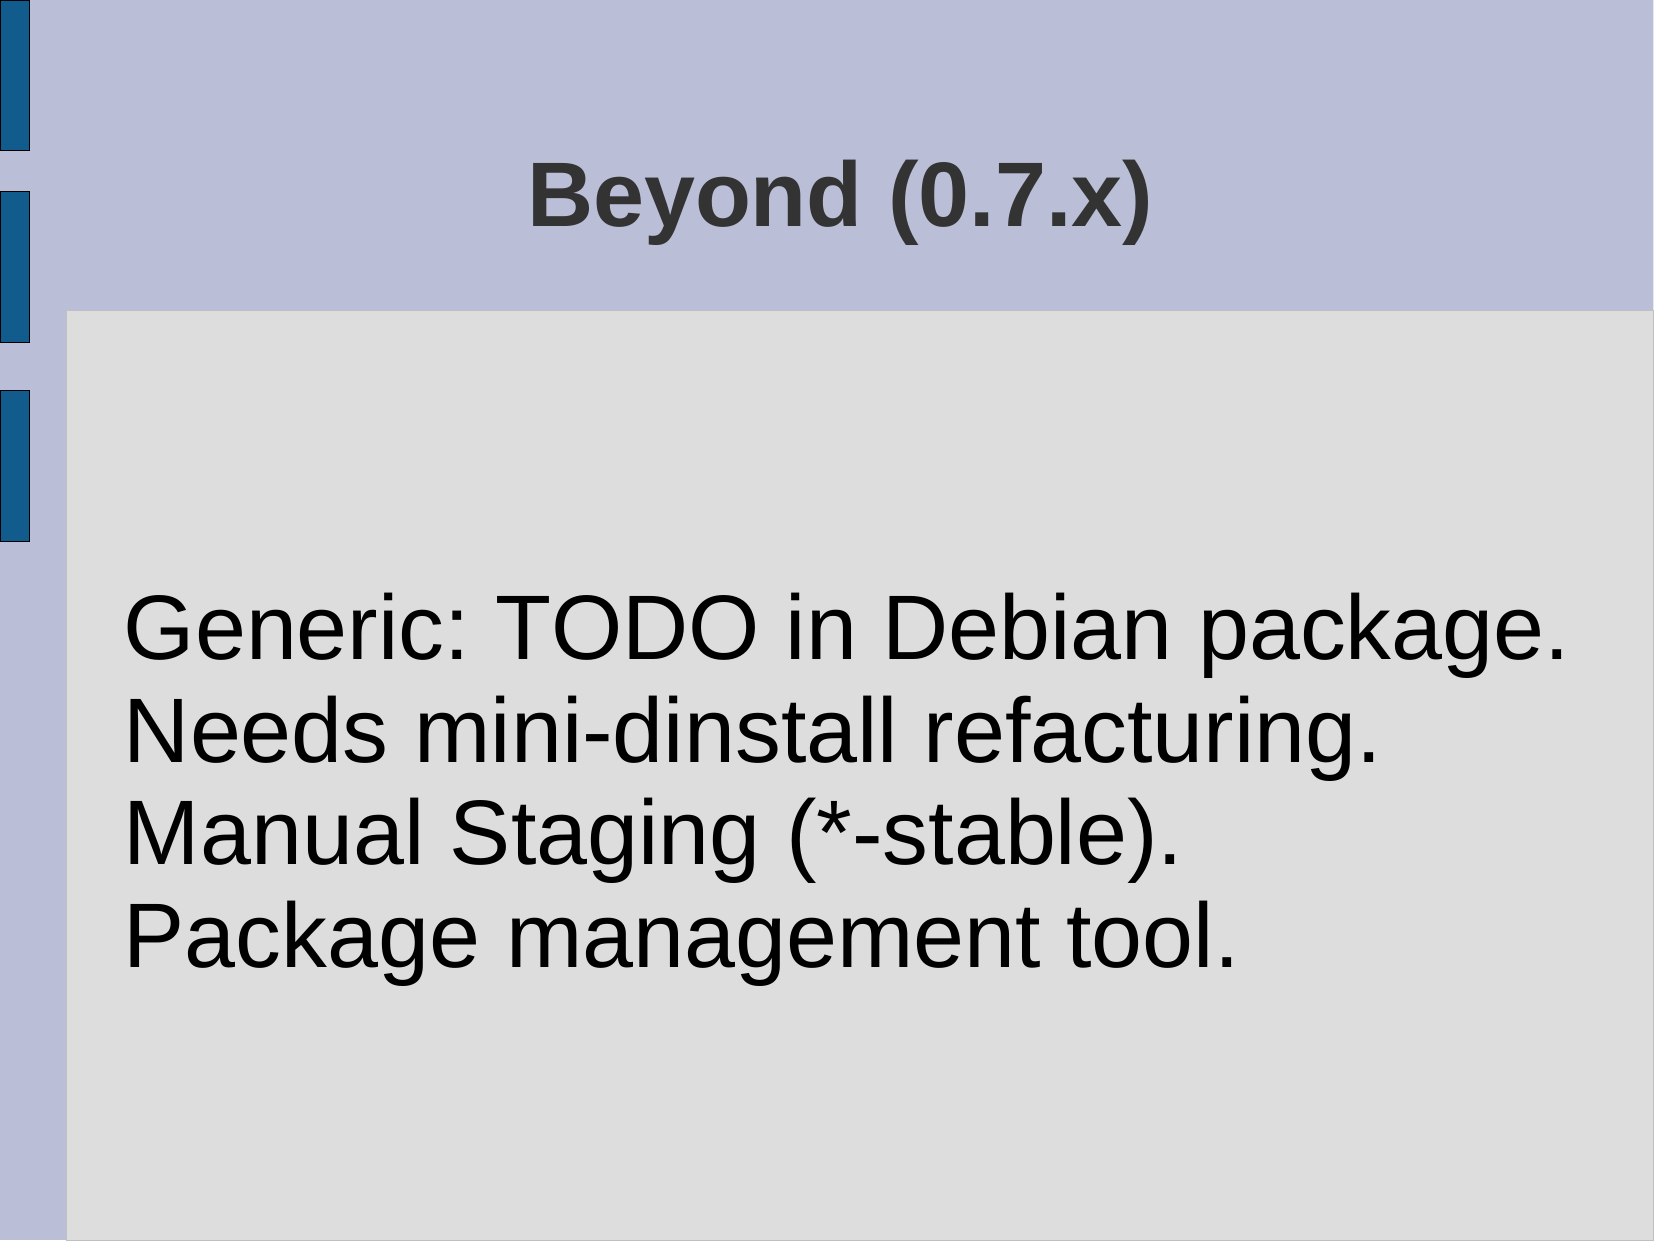

# Beyond (0.7.x)
Generic: TODO in Debian package.
Needs mini-dinstall refacturing.
Manual Staging (*-stable).
Package management tool.